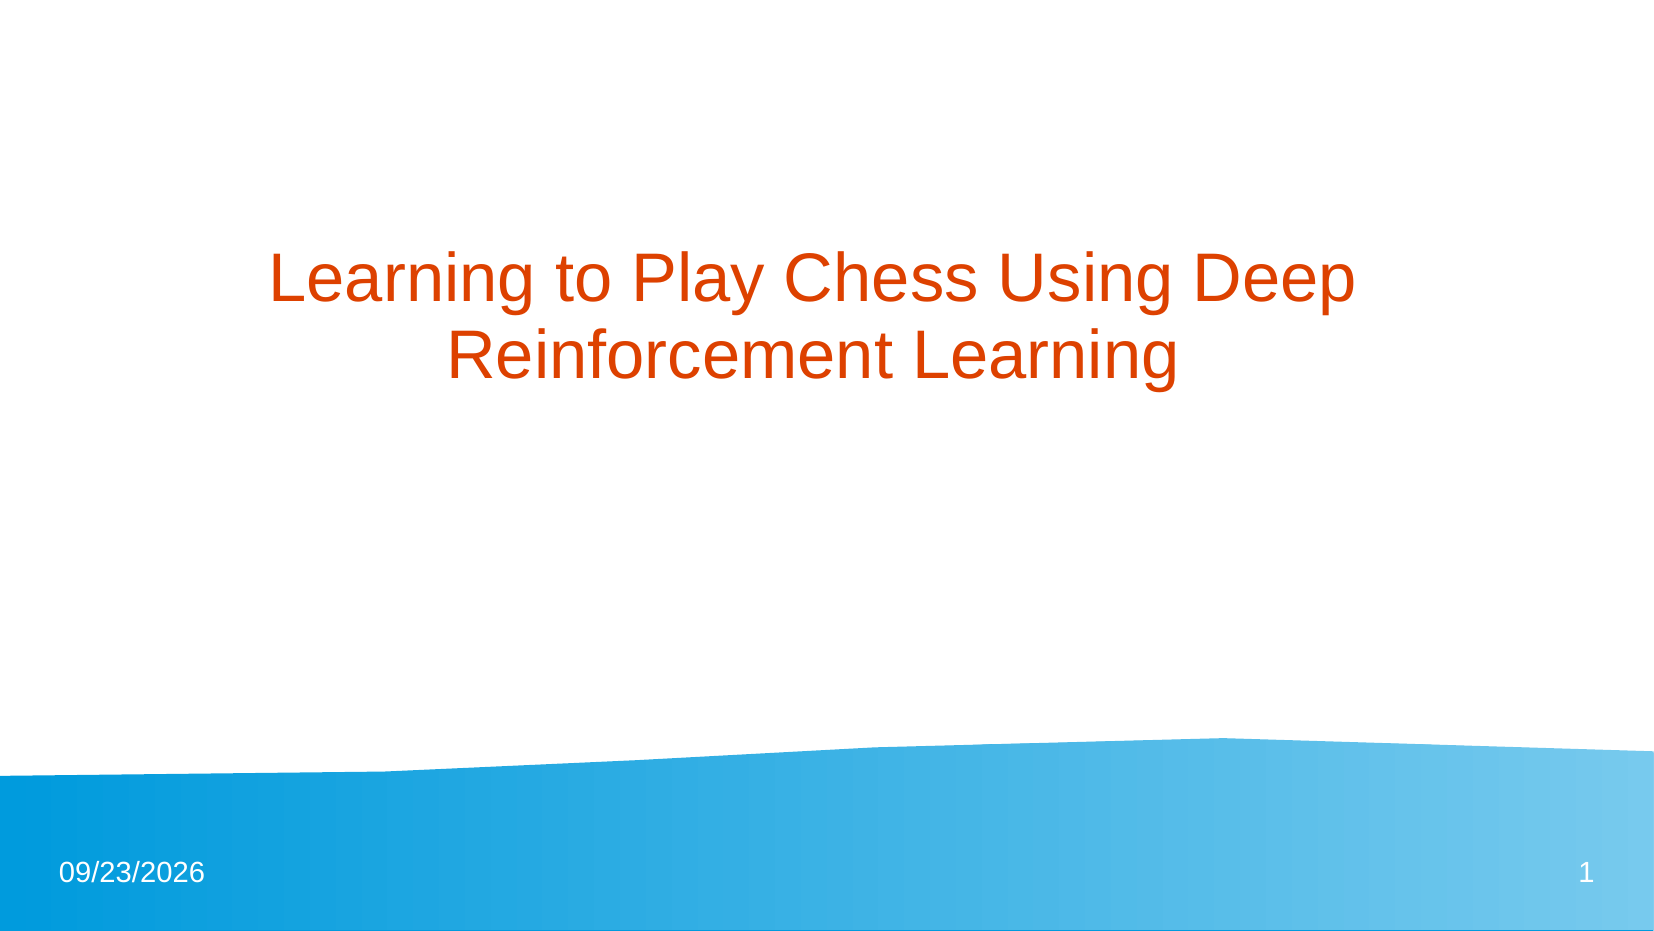

# Learning to Play Chess Using Deep Reinforcement Learning